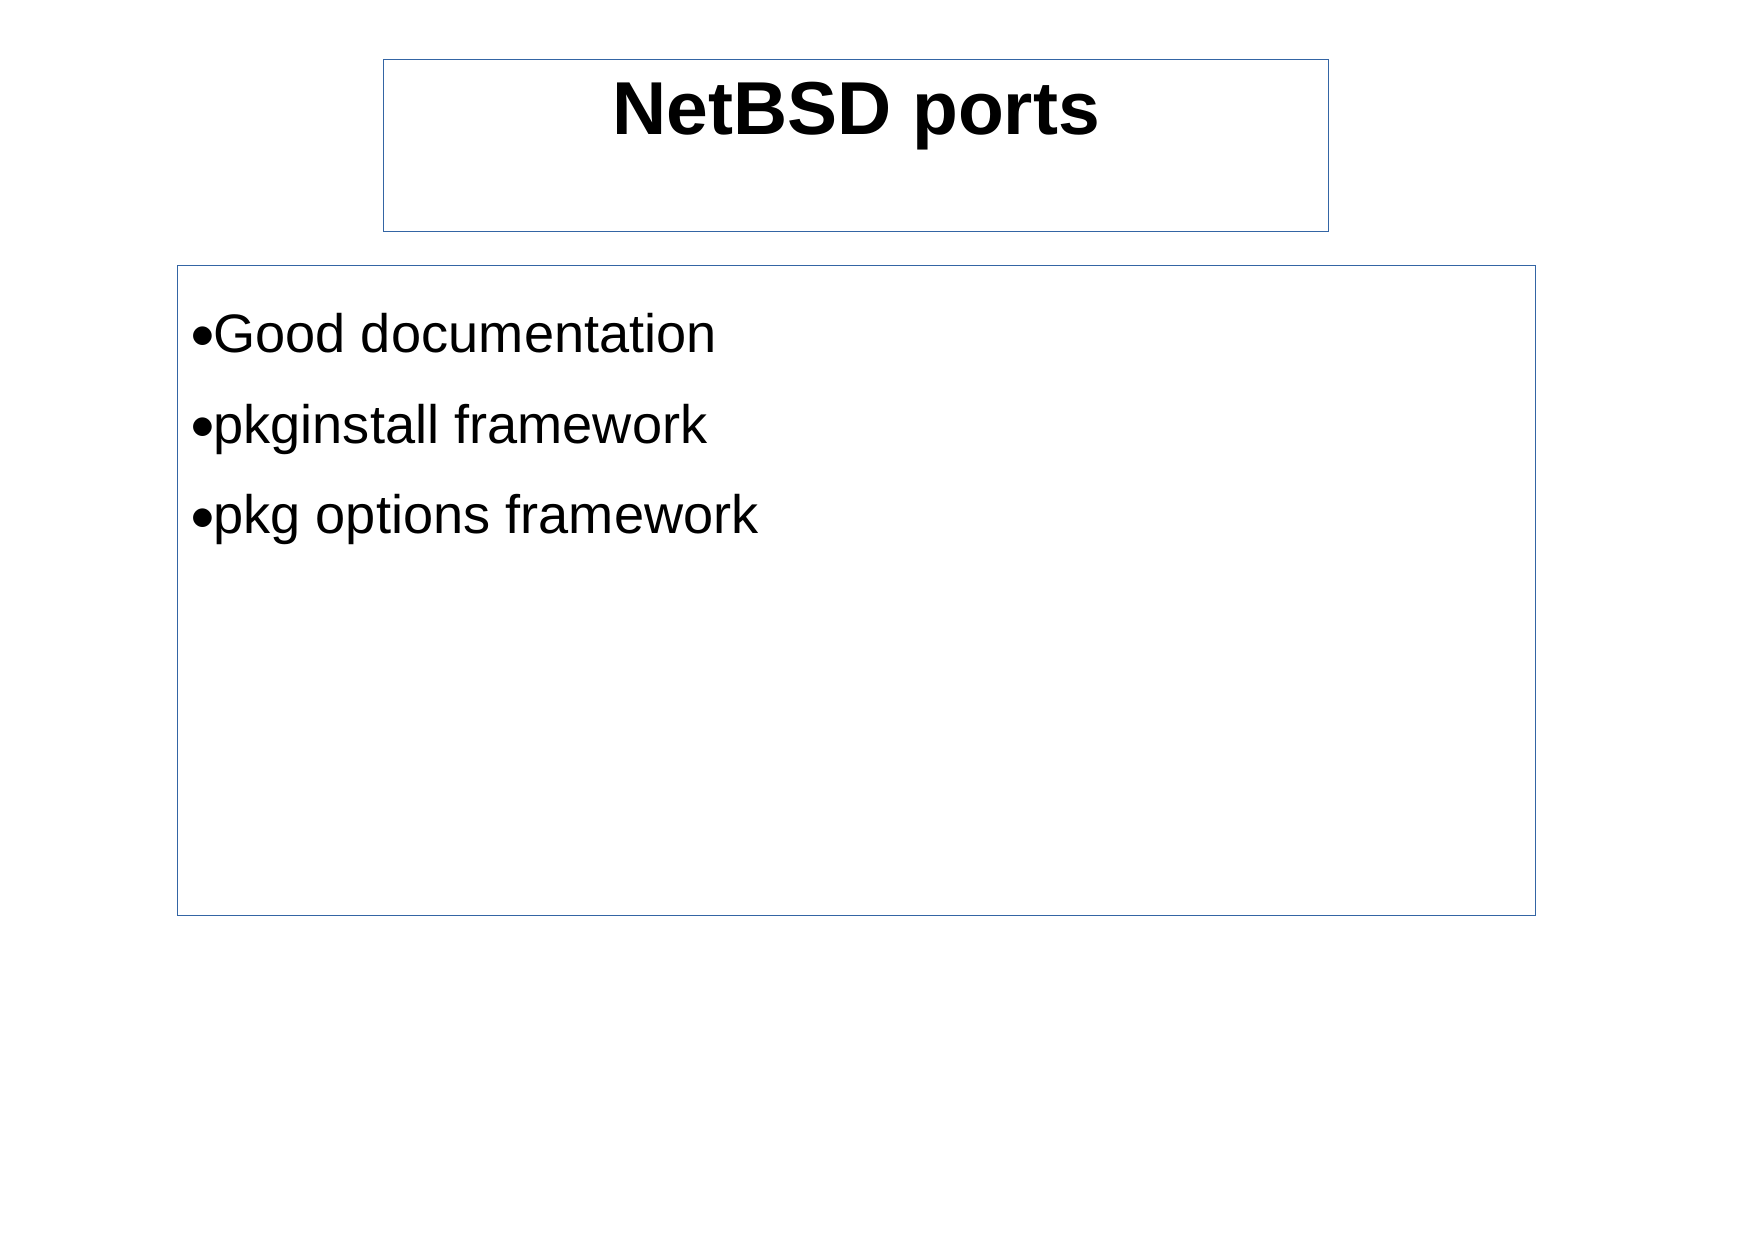

NetBSD ports
Good documentation
pkginstall framework
pkg options framework